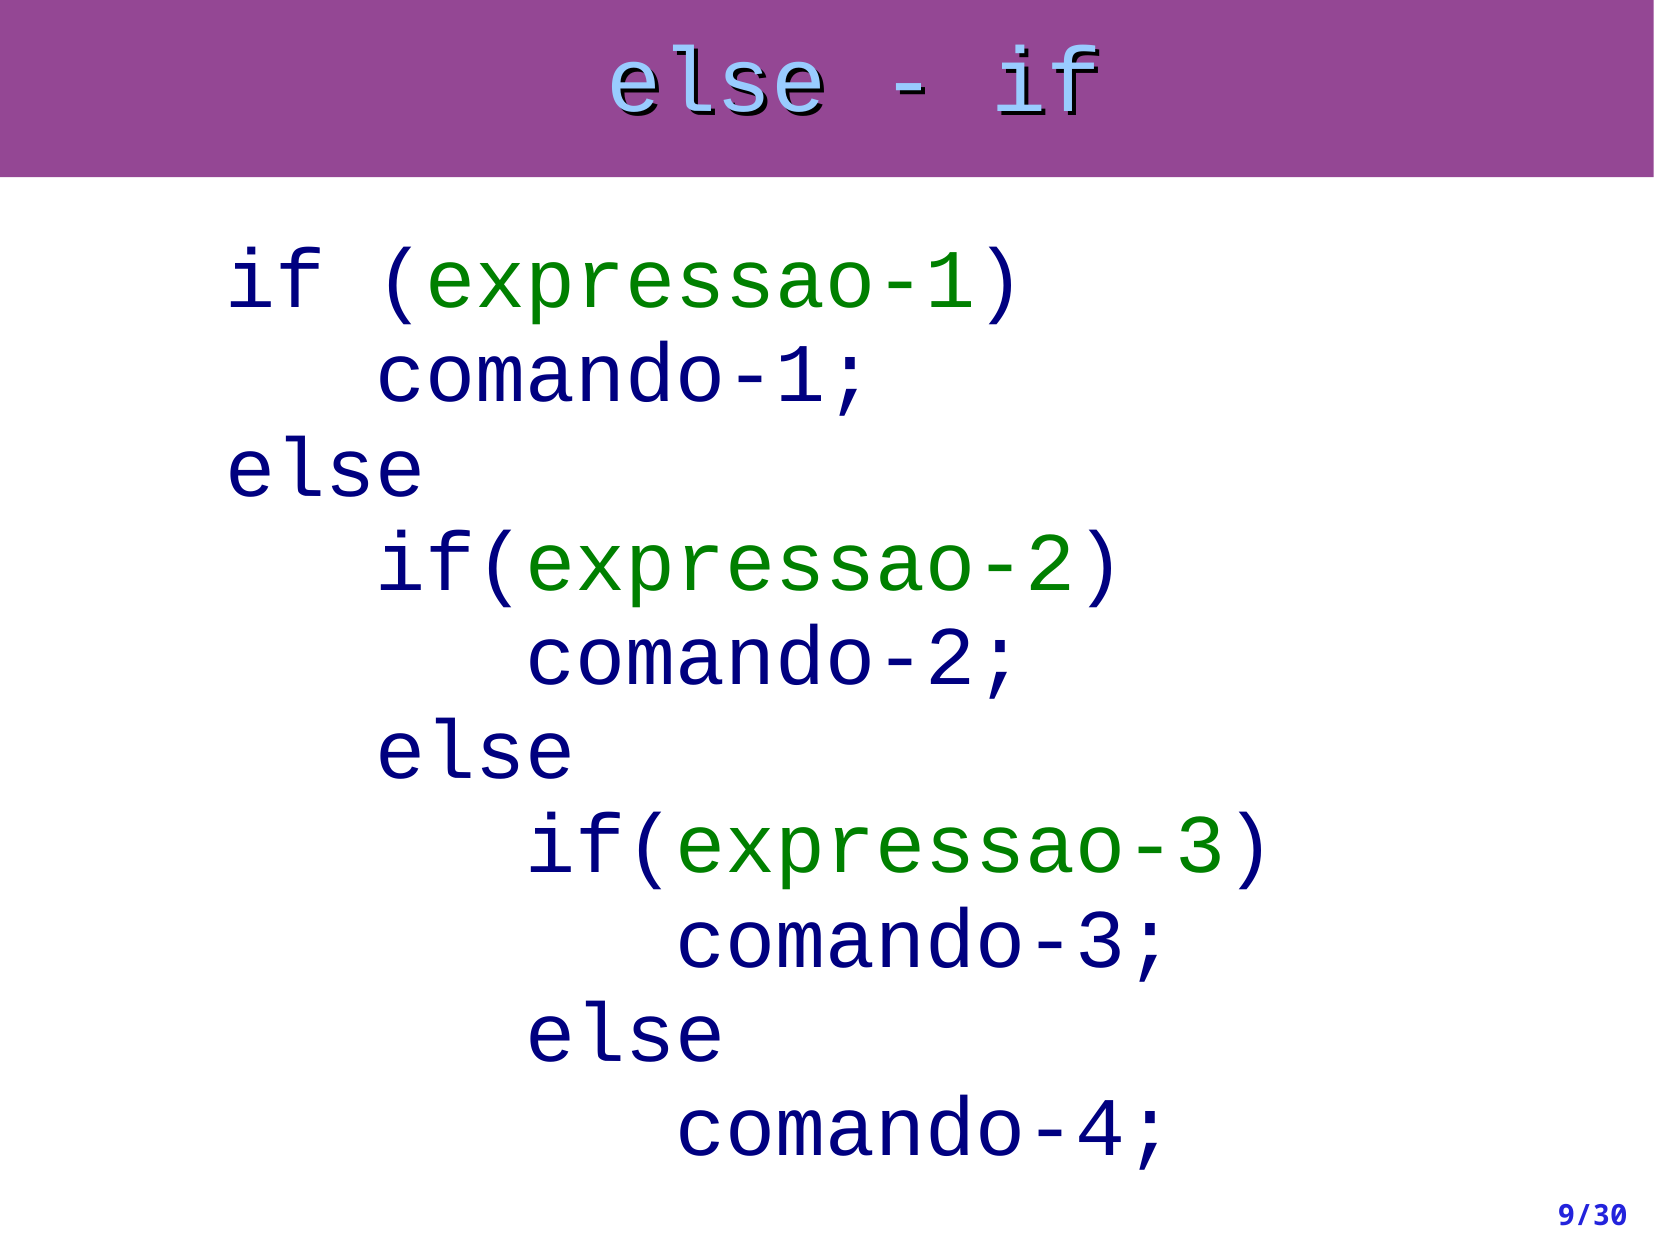

# else - if
if (expressao-1)
 comando-1;
else
 if(expressao-2)
 comando-2;
 else
 if(expressao-3)
 comando-3;
 else
 comando-4;
9